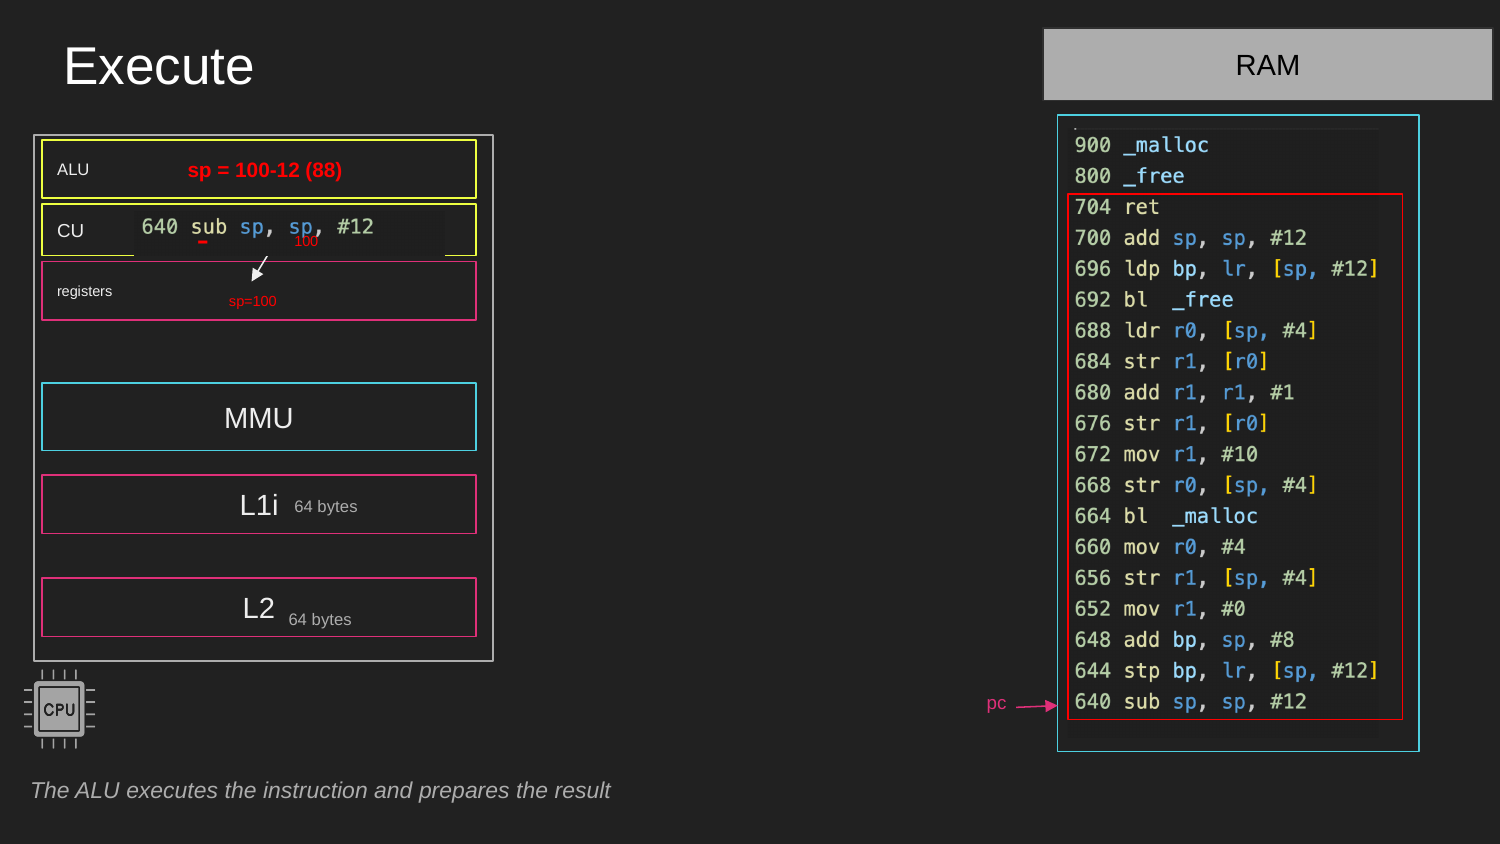

# Execute
RAM
ALU
sp = 100-12 (88)
-
CU
100
registers
sp=100
MMU
L1i
64 bytes
L2
64 bytes
pc
The ALU executes the instruction and prepares the result